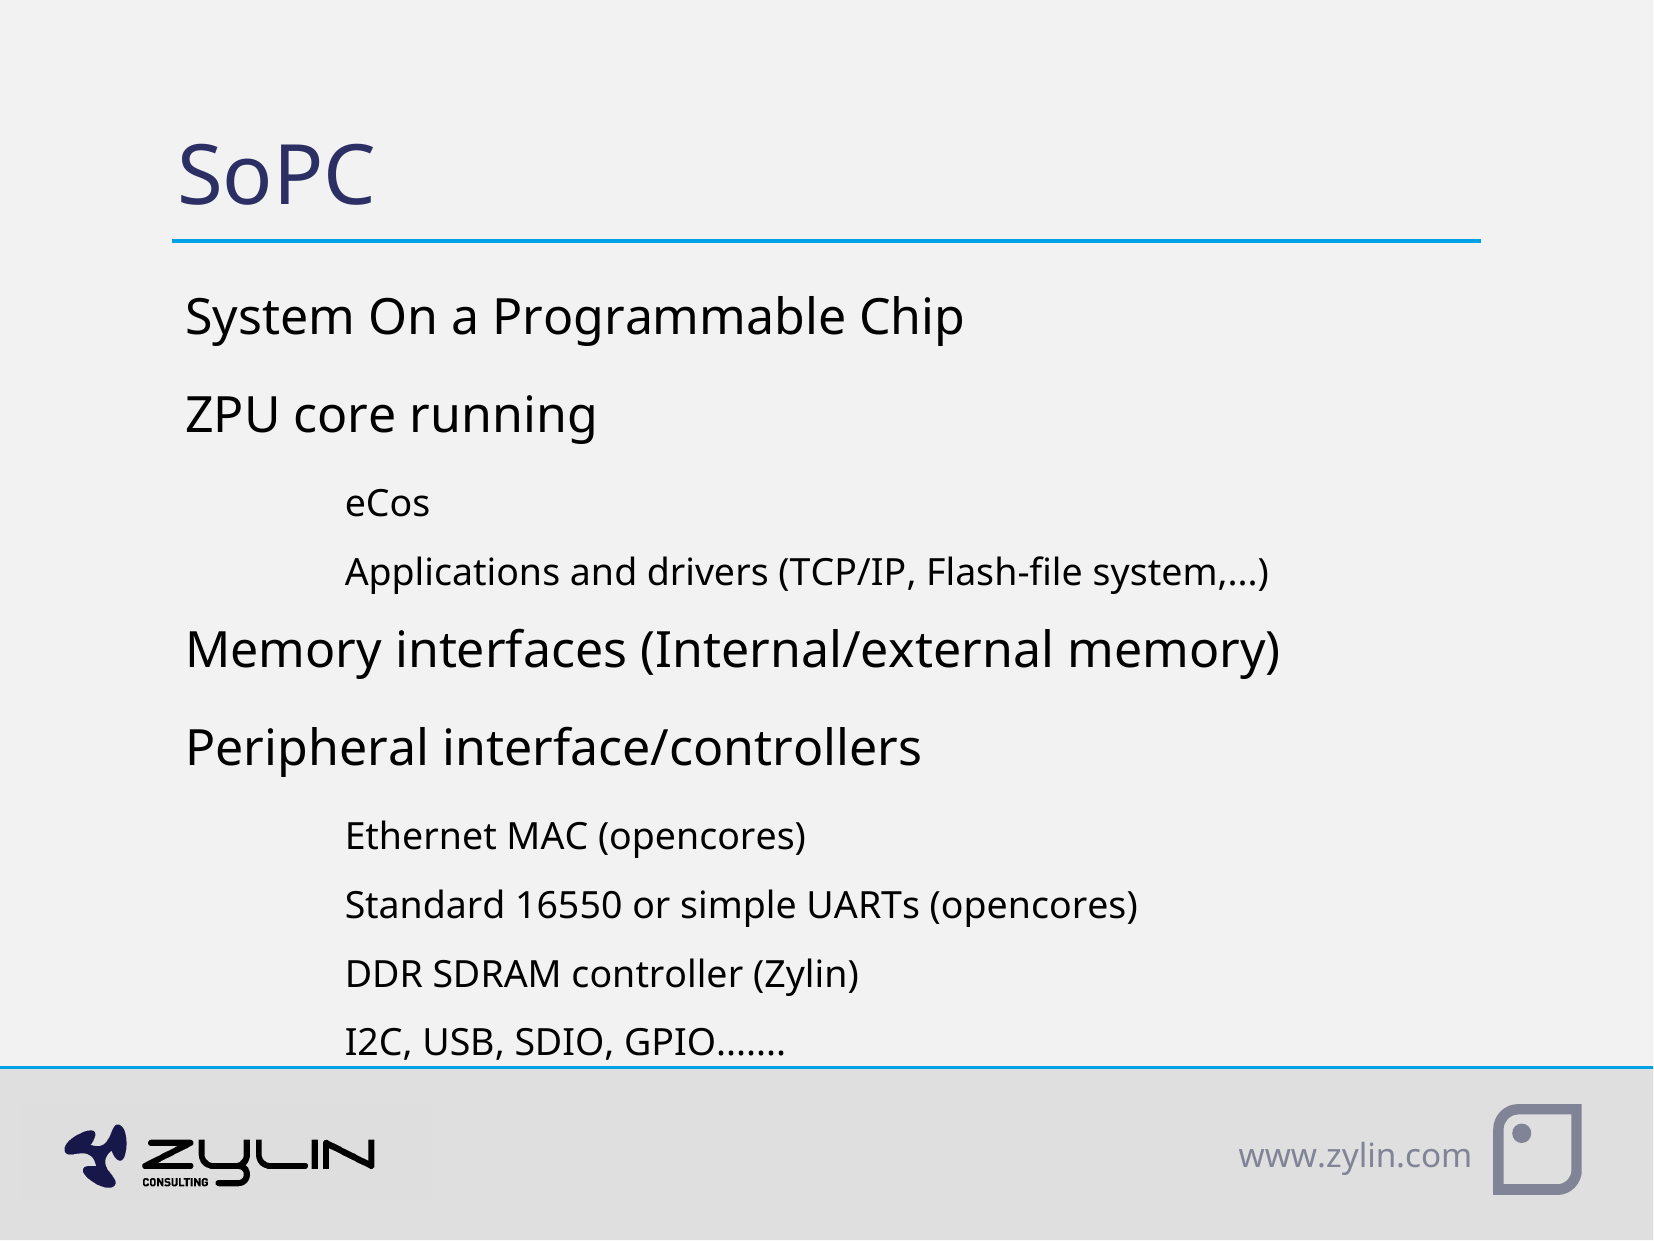

# SoPC
System On a Programmable Chip
ZPU core running
eCos
Applications and drivers (TCP/IP, Flash-file system,...)
Memory interfaces (Internal/external memory)
Peripheral interface/controllers
Ethernet MAC (opencores)
Standard 16550 or simple UARTs (opencores)
DDR SDRAM controller (Zylin)
I2C, USB, SDIO, GPIO.......